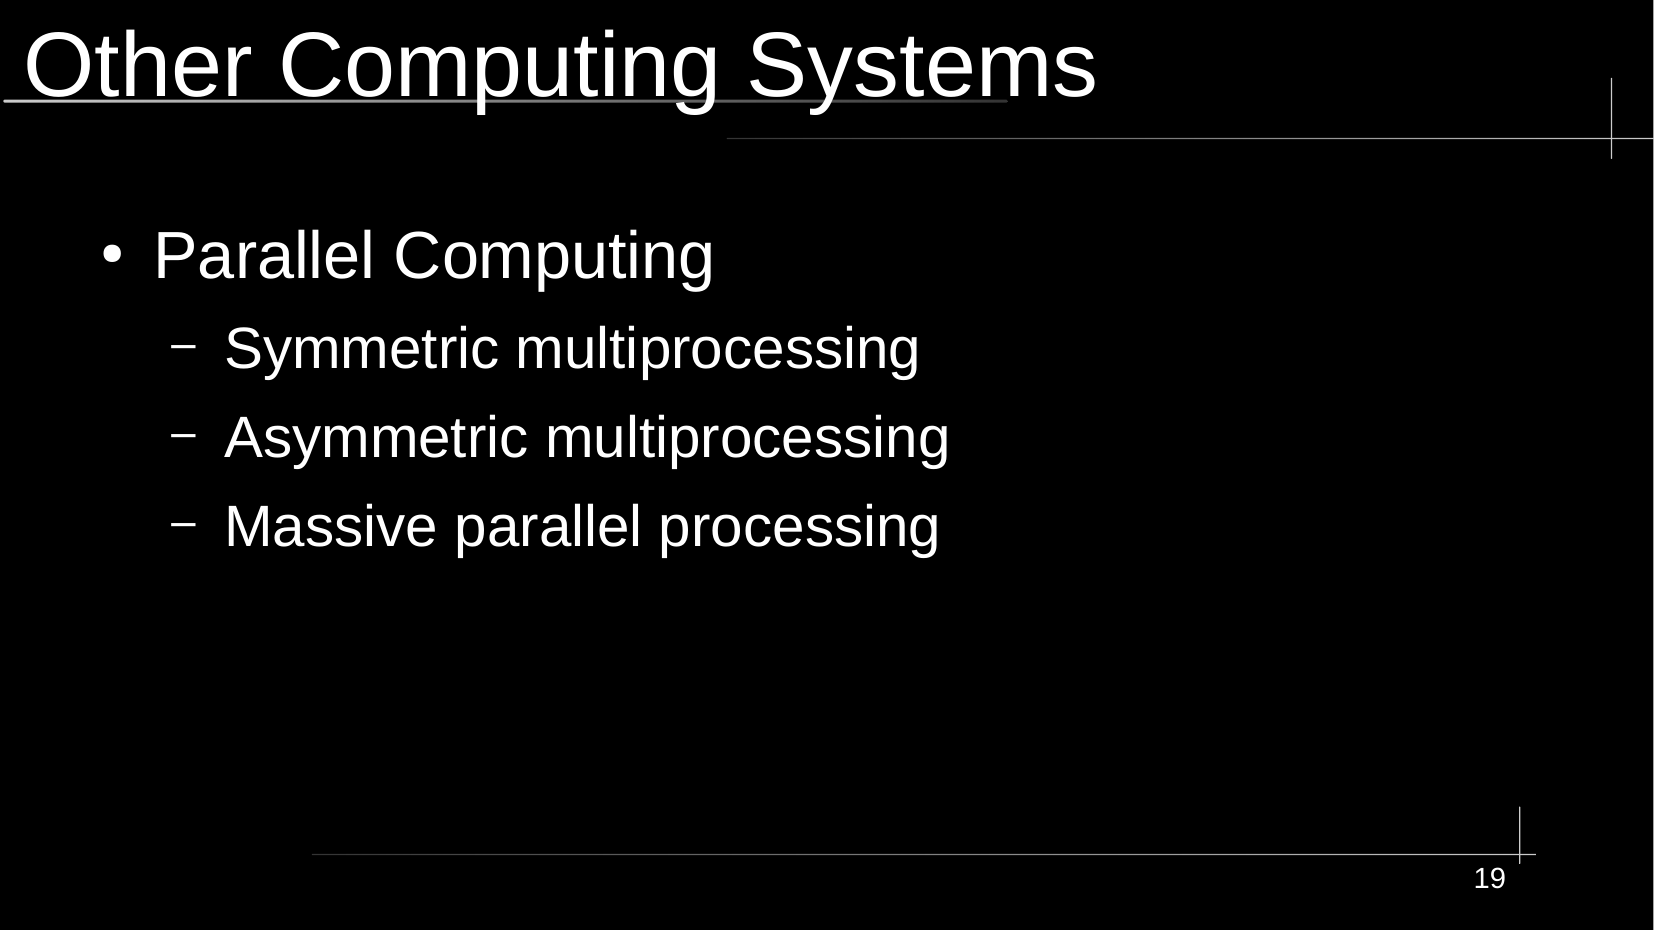

# Other Computing Systems
Parallel Computing
Symmetric multiprocessing
Asymmetric multiprocessing
Massive parallel processing
19